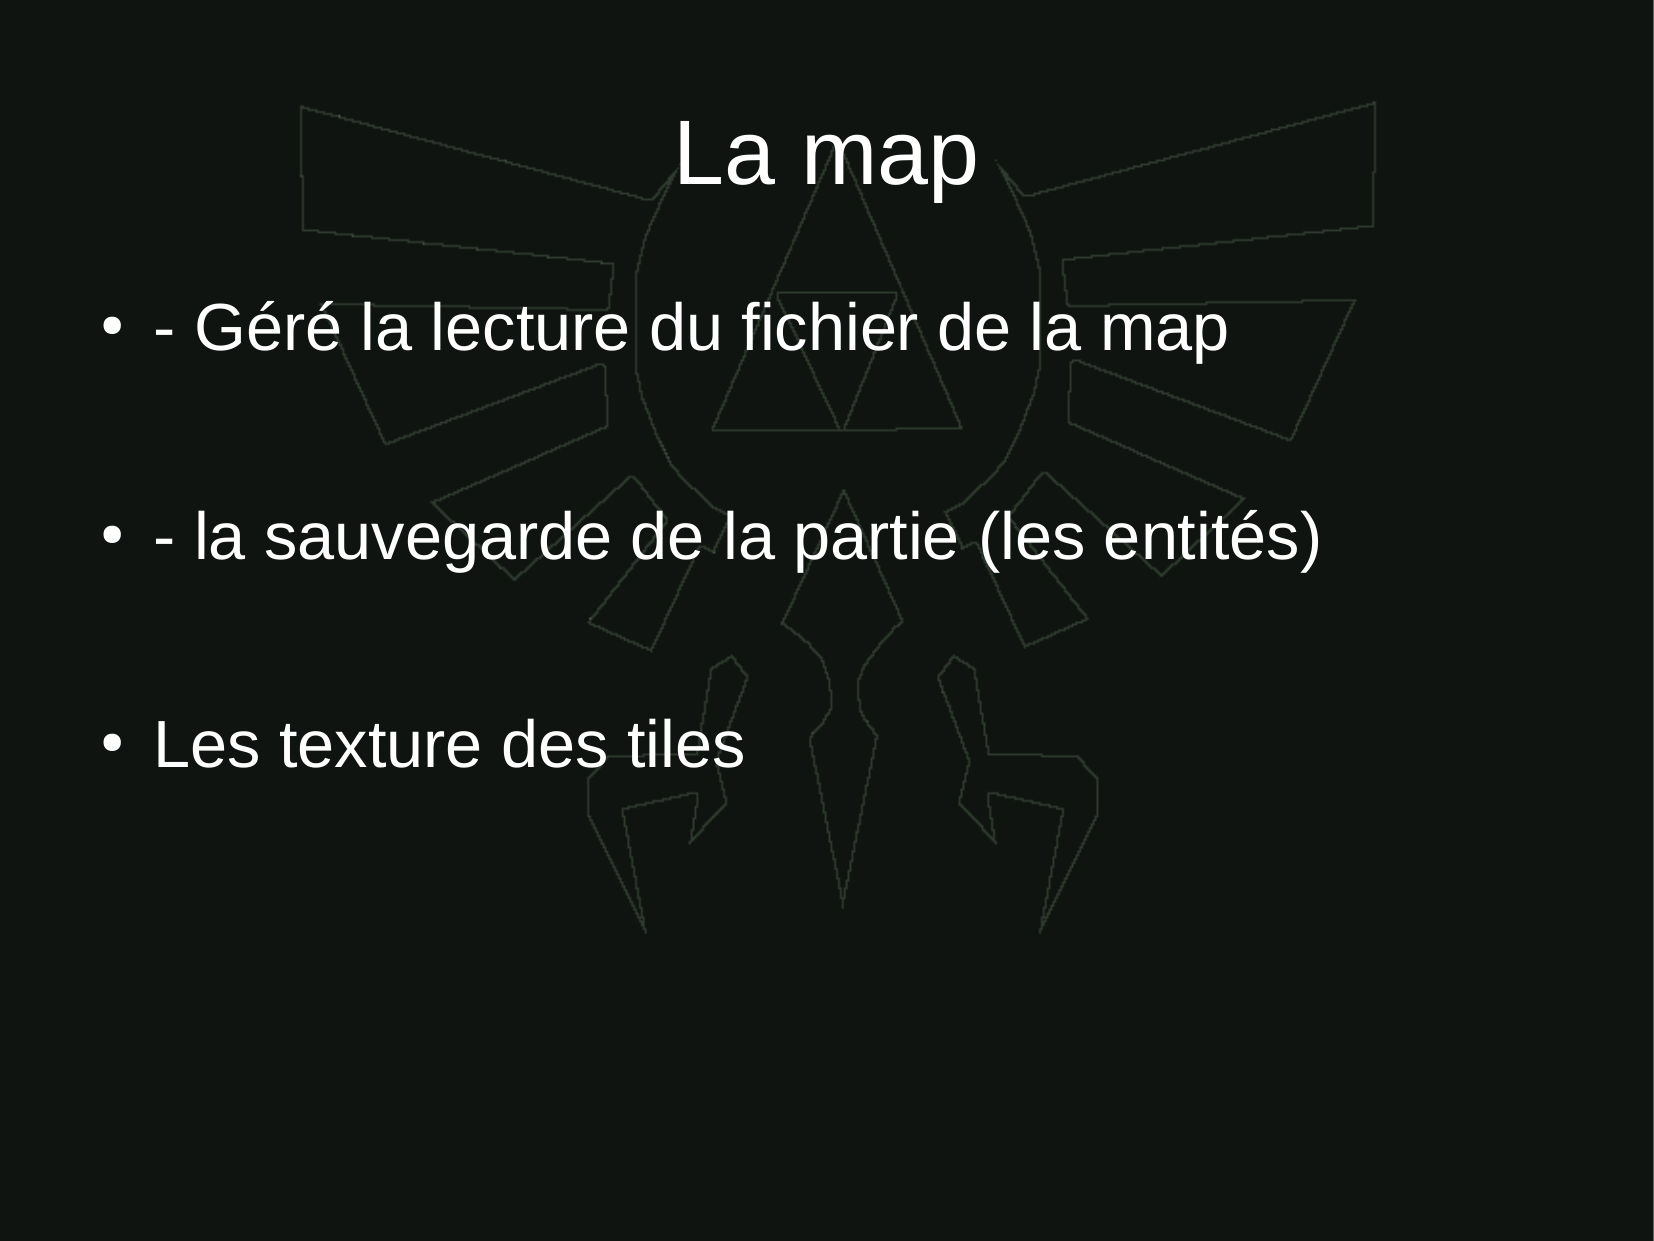

# La map
- Géré la lecture du fichier de la map
- la sauvegarde de la partie (les entités)
Les texture des tiles